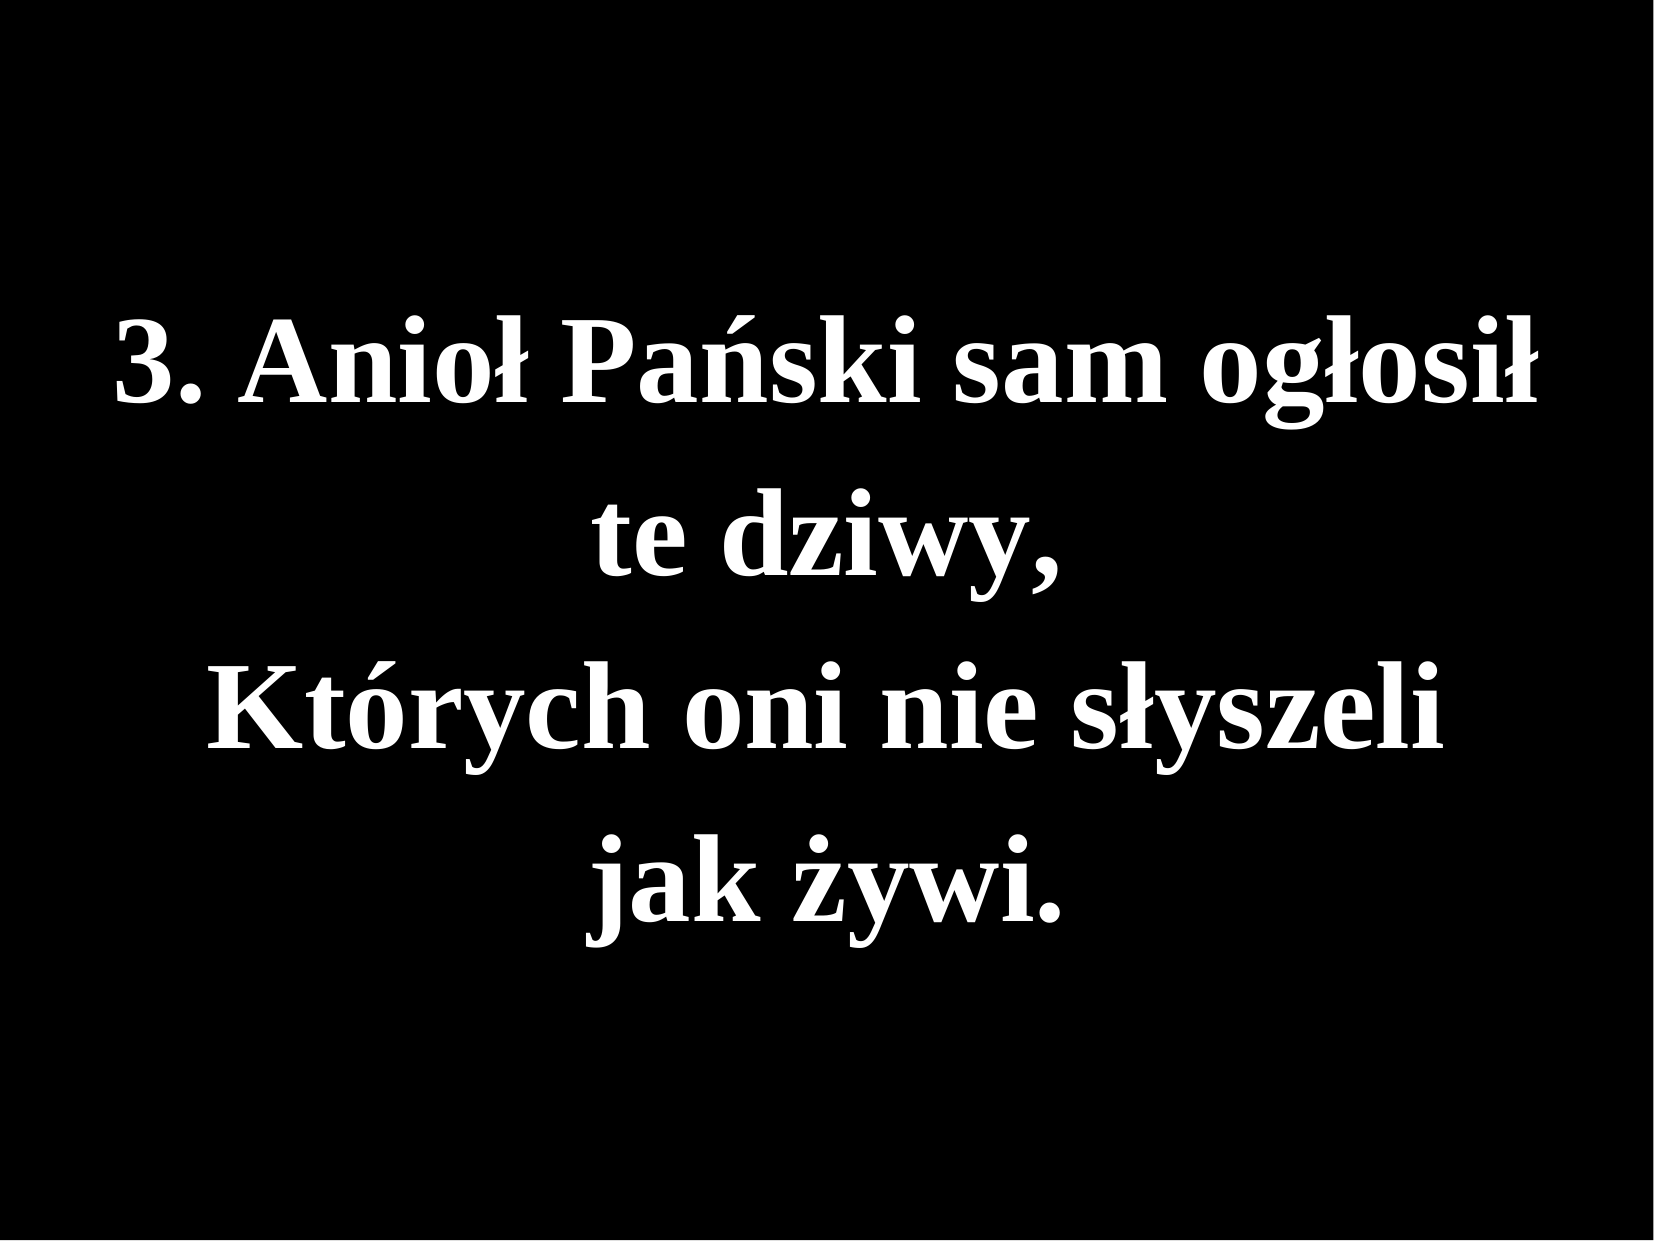

# 3. Anioł Pański sam ogłosił ppp te dziwy, ppp Których oni nie słyszeli ppp jak żywi.